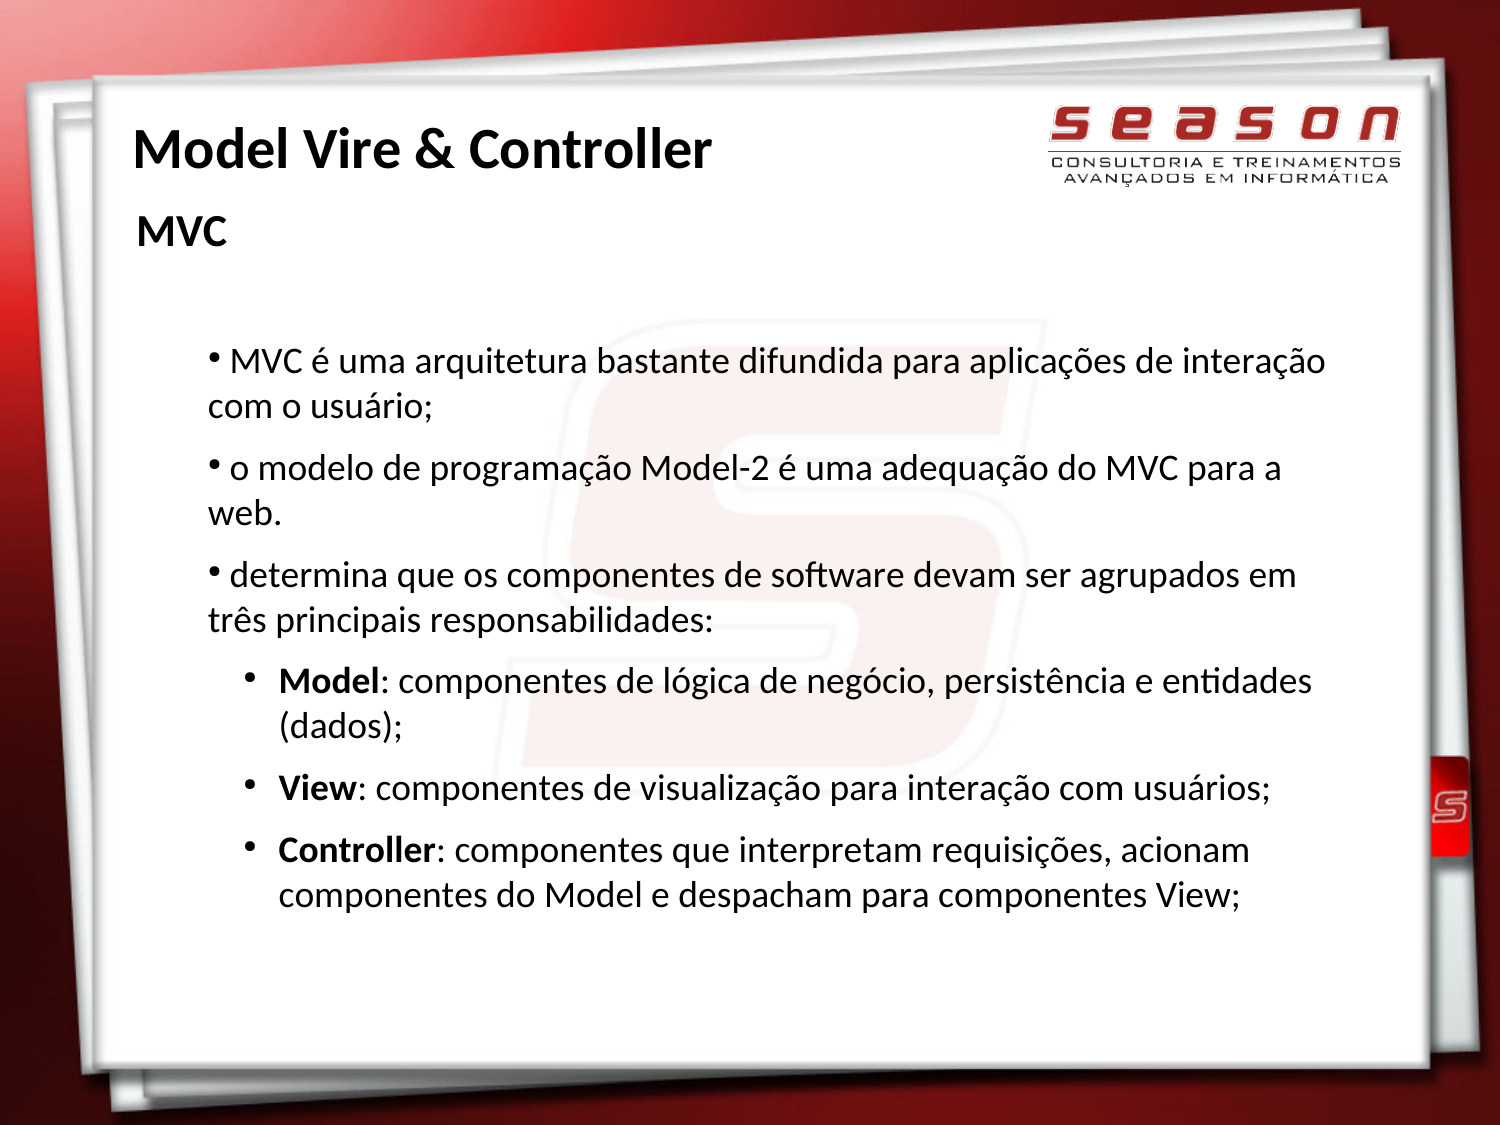

# Model Vire & Controller
MVC
 MVC é uma arquitetura bastante difundida para aplicações de interação com o usuário;
 o modelo de programação Model-2 é uma adequação do MVC para a web.
 determina que os componentes de software devam ser agrupados em três principais responsabilidades:
Model: componentes de lógica de negócio, persistência e entidades (dados);
View: componentes de visualização para interação com usuários;
Controller: componentes que interpretam requisições, acionam componentes do Model e despacham para componentes View;